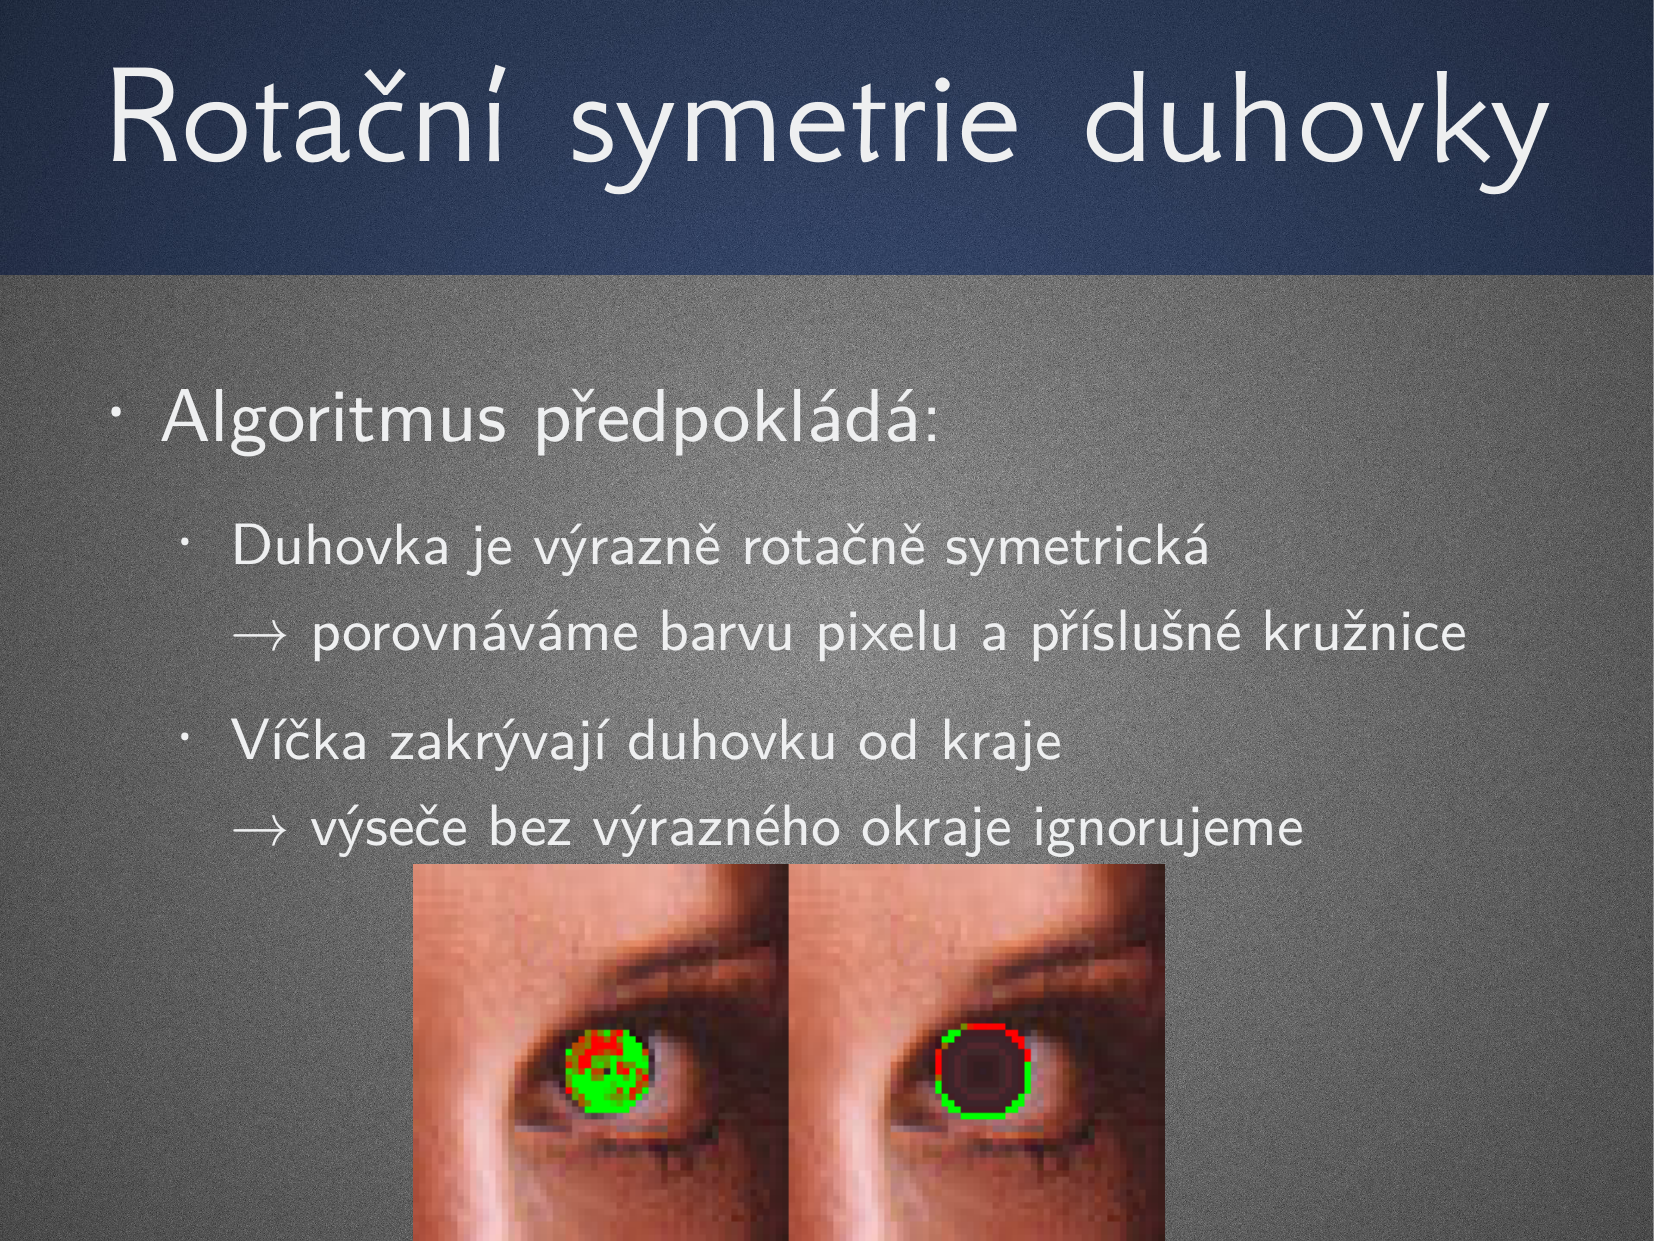

# Rotační symetrie duhovky
Algoritmus předpokládá:
Duhovka je výrazně rotačně symetrická
→ porovnáváme barvu pixelu a příslušné kružnice
Víčka zakrývají duhovku od kraje
→ výseče bez výrazného okraje ignorujeme